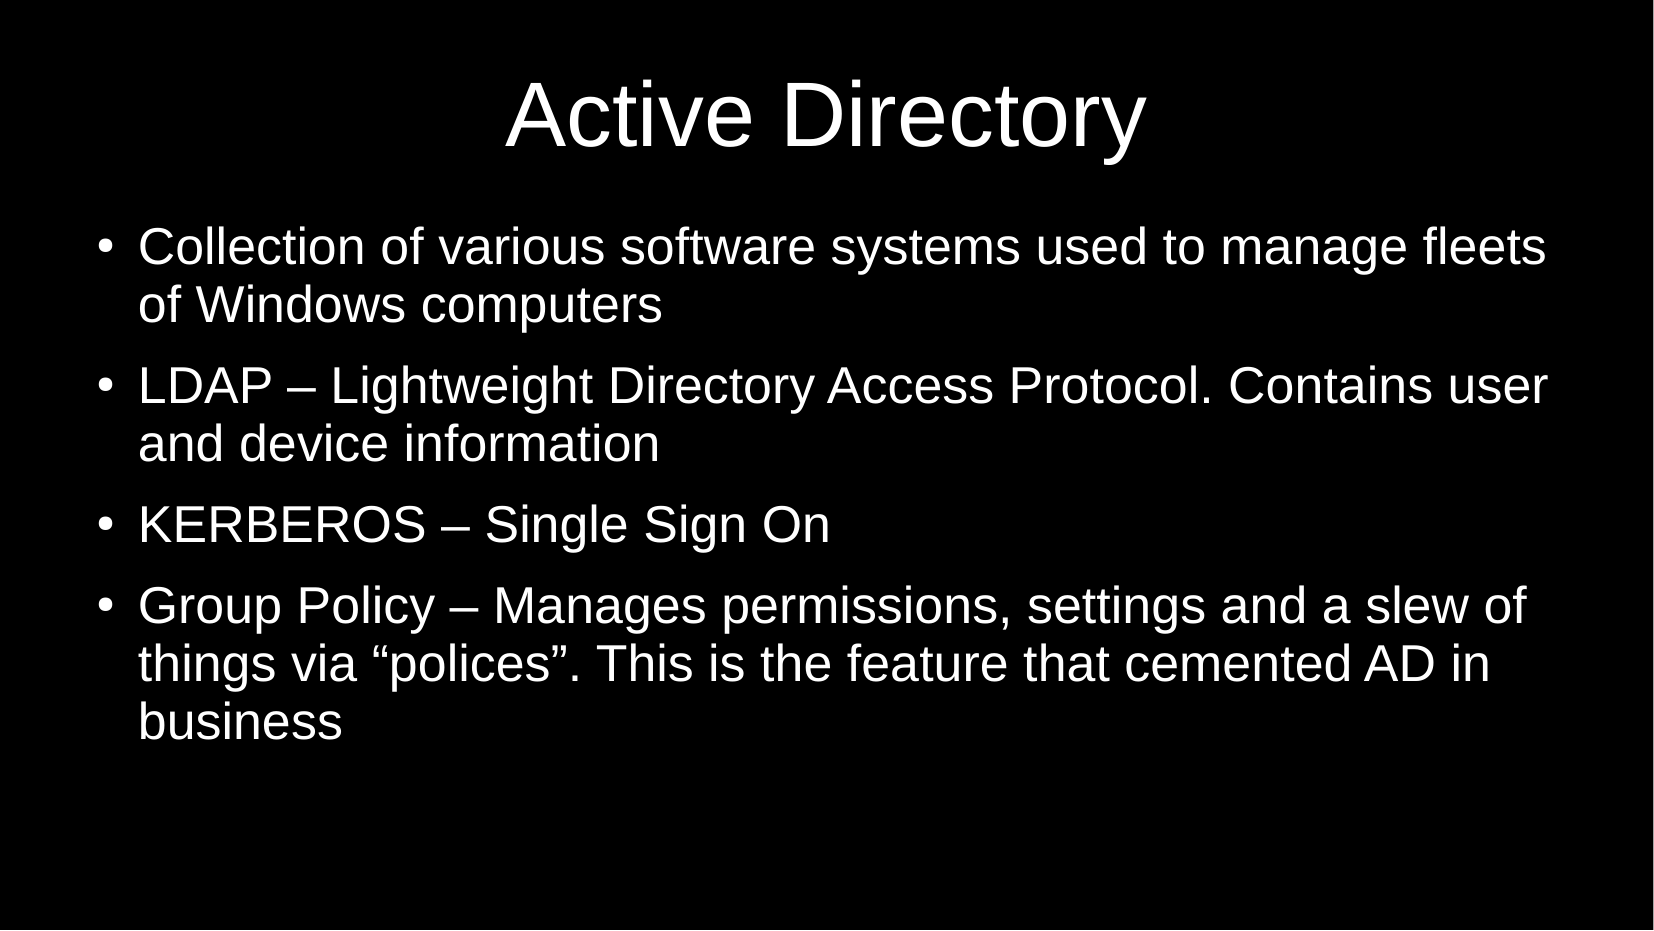

# Active Directory
Collection of various software systems used to manage fleets of Windows computers
LDAP – Lightweight Directory Access Protocol. Contains user and device information
KERBEROS – Single Sign On
Group Policy – Manages permissions, settings and a slew of things via “polices”. This is the feature that cemented AD in business